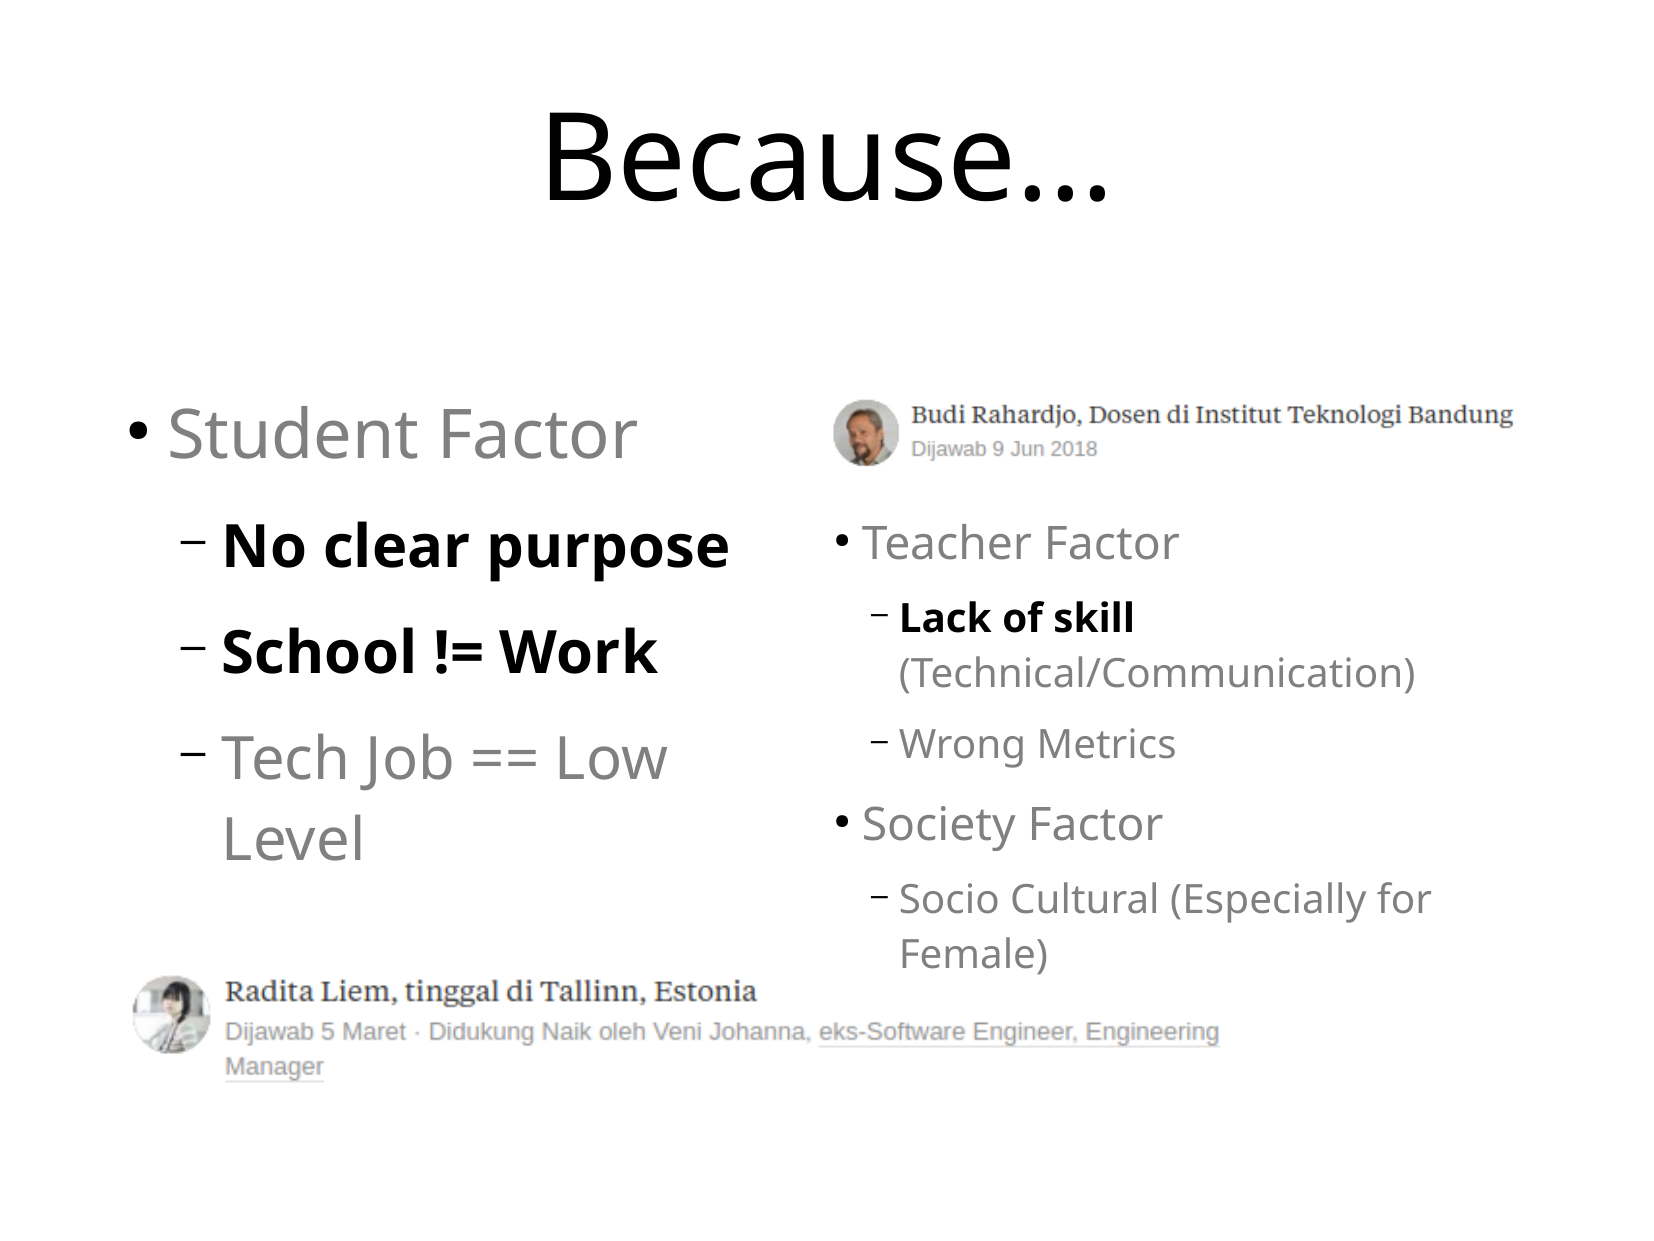

# Because...
Student Factor
No clear purpose
School != Work
Tech Job == Low Level
Teacher Factor
Lack of skill (Technical/Communication)
Wrong Metrics
Society Factor
Socio Cultural (Especially for Female)